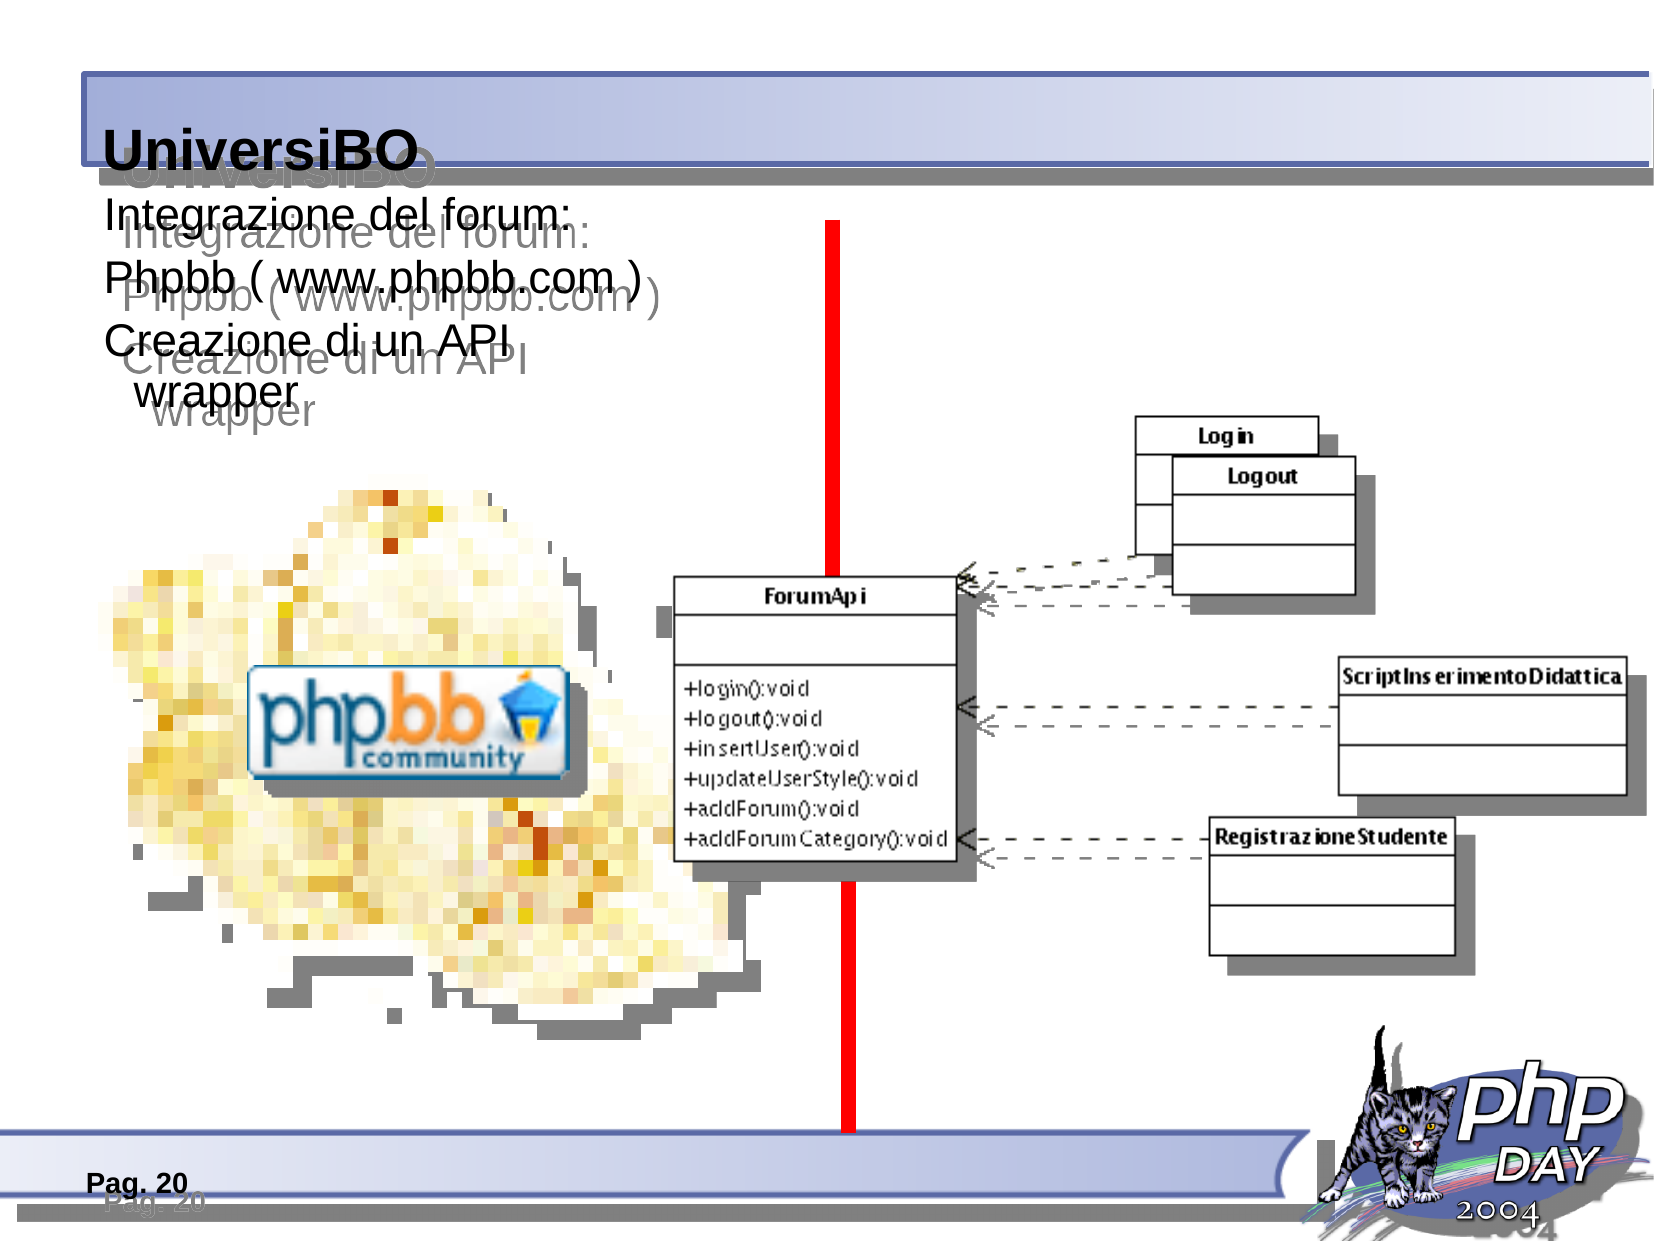

UniversiBO
Integrazione del forum:
Phpbb ( www.phpbb.com )
Creazione di un API
wrapper